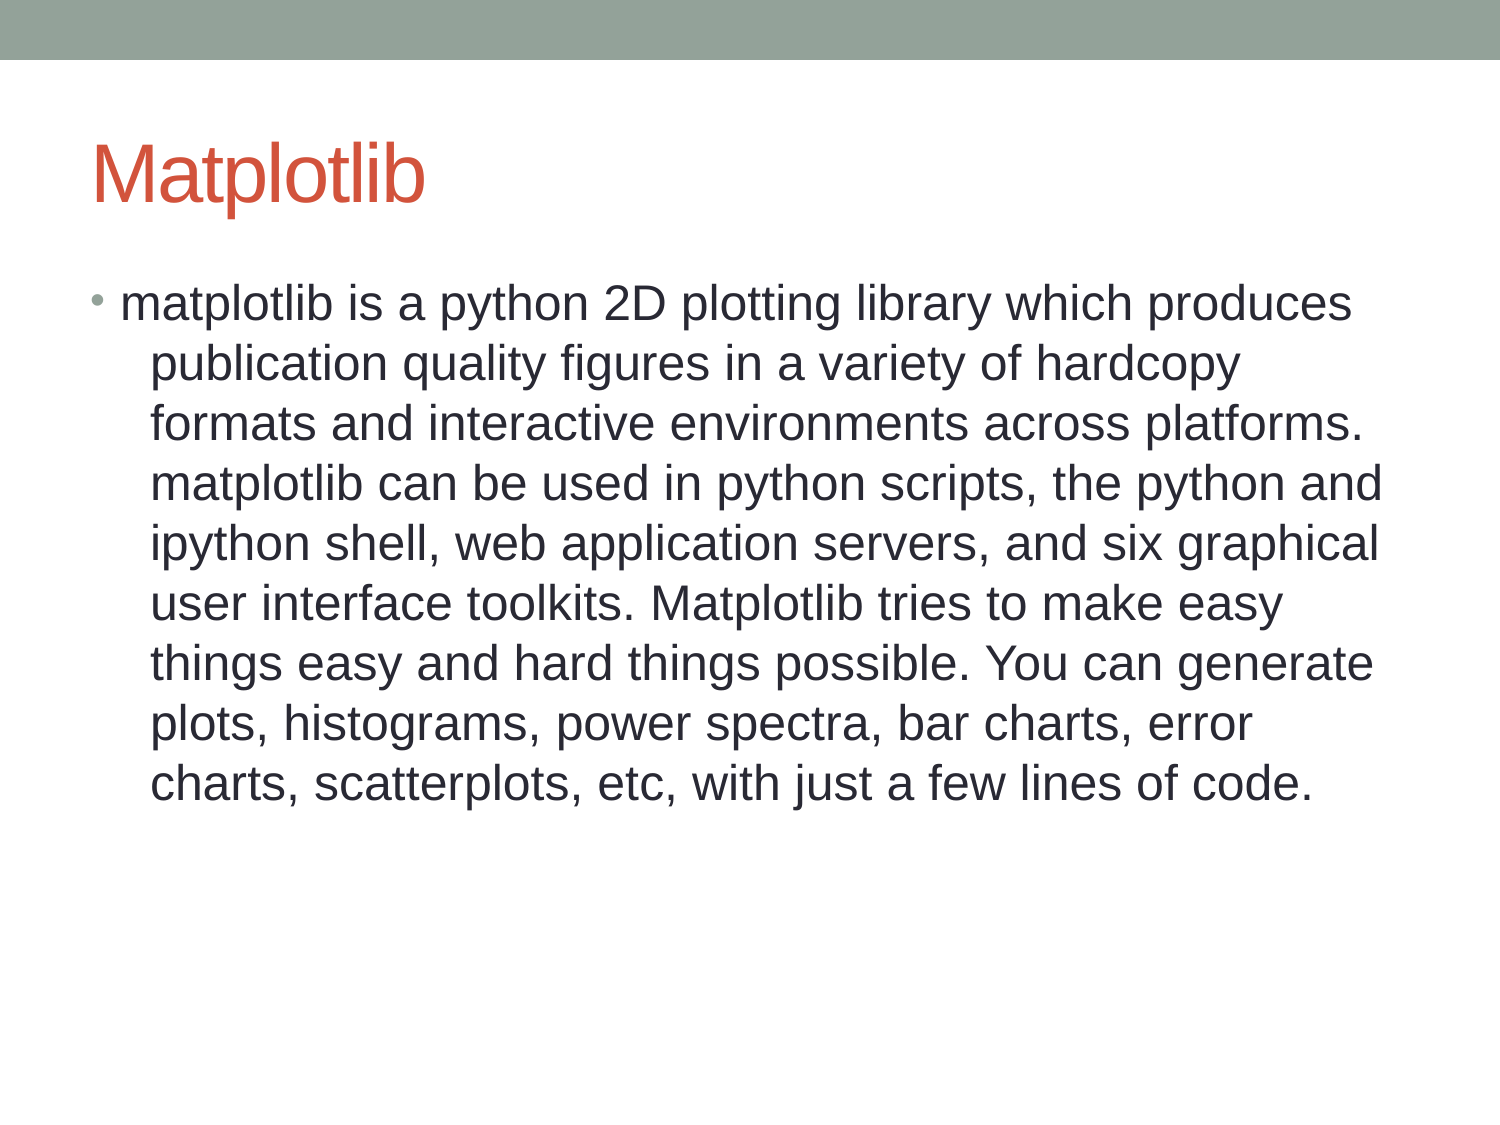

# Matplotlib
matplotlib is a python 2D plotting library which produces publication quality figures in a variety of hardcopy formats and interactive environments across platforms. matplotlib can be used in python scripts, the python and ipython shell, web application servers, and six graphical user interface toolkits. Matplotlib tries to make easy things easy and hard things possible. You can generate plots, histograms, power spectra, bar charts, error charts, scatterplots, etc, with just a few lines of code.